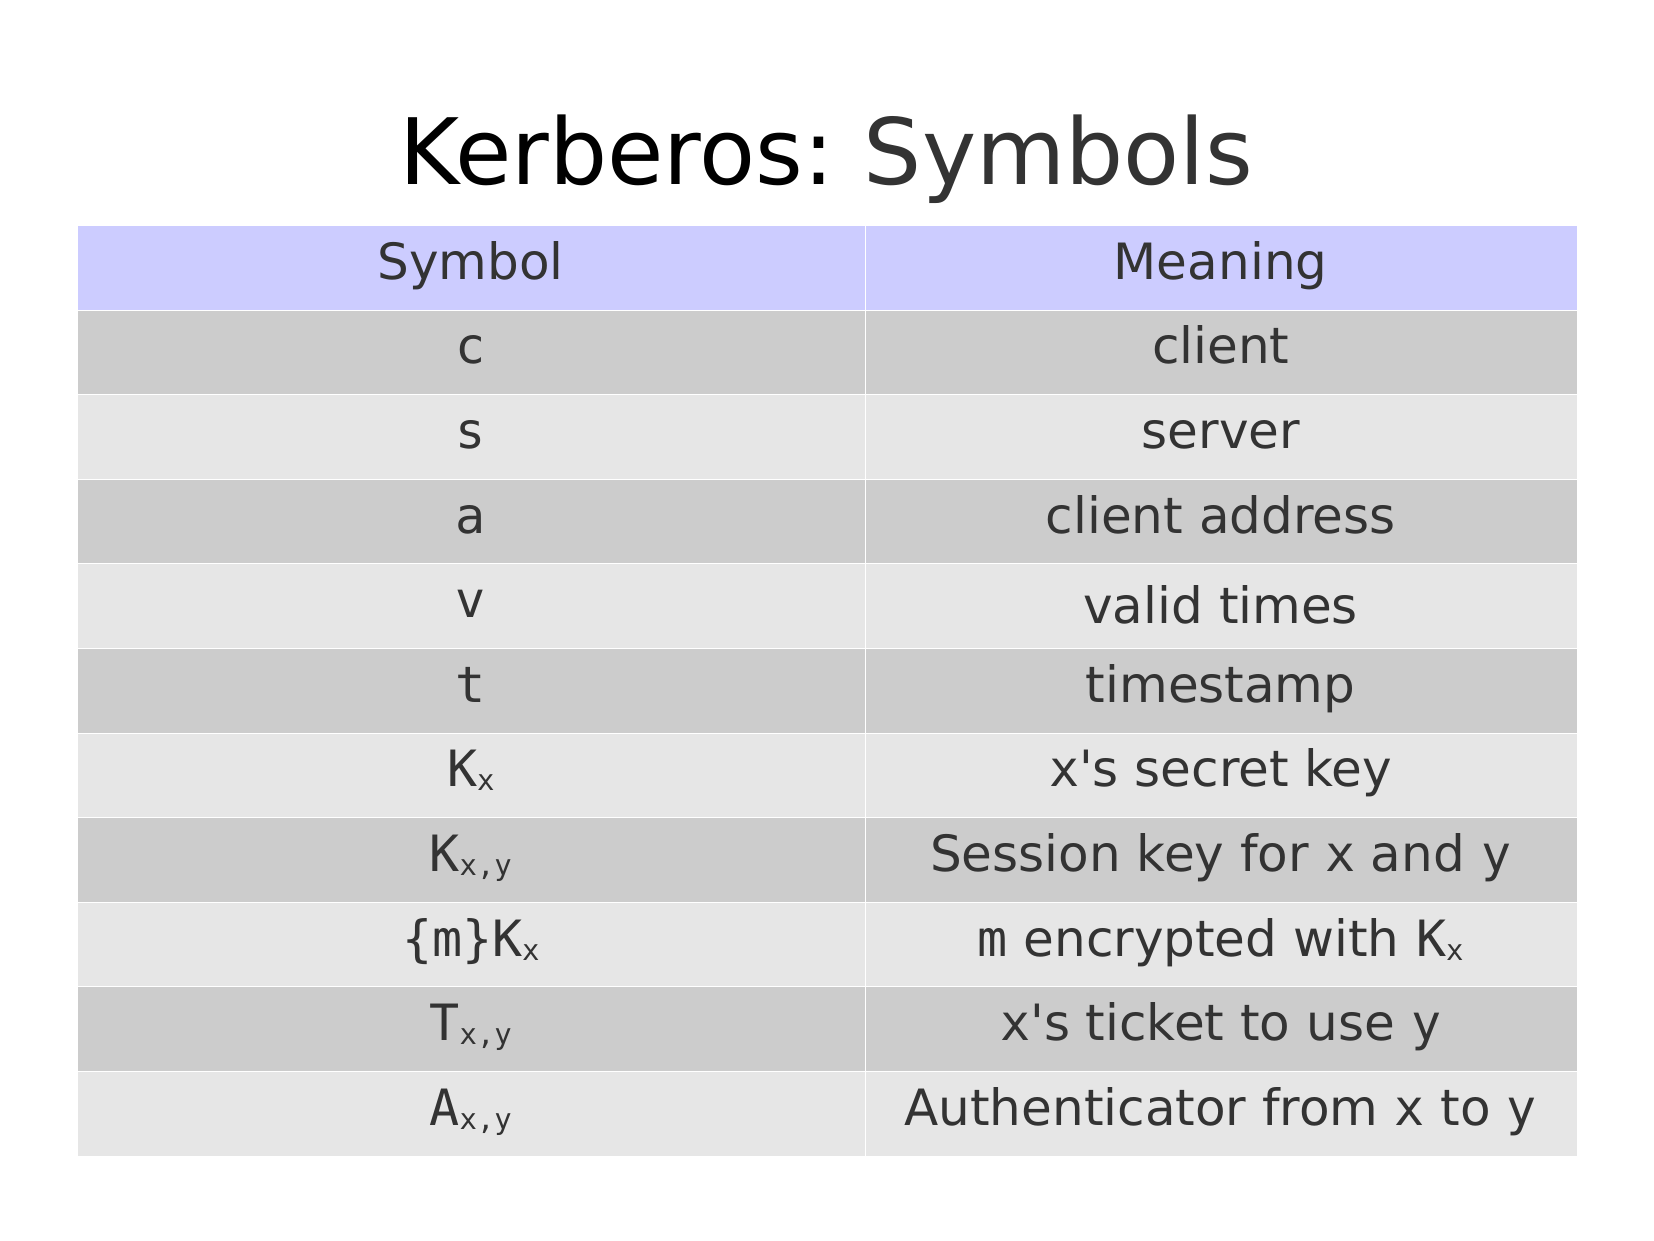

# Kerberos: Symbols
| Symbol | Meaning |
| --- | --- |
| c | client |
| s | server |
| a | client address |
| v | valid times |
| t | timestamp |
| Kx | x's secret key |
| Kx,y | Session key for x and y |
| {m}Kx | m encrypted with Kx |
| Tx,y | x's ticket to use y |
| Ax,y | Authenticator from x to y |